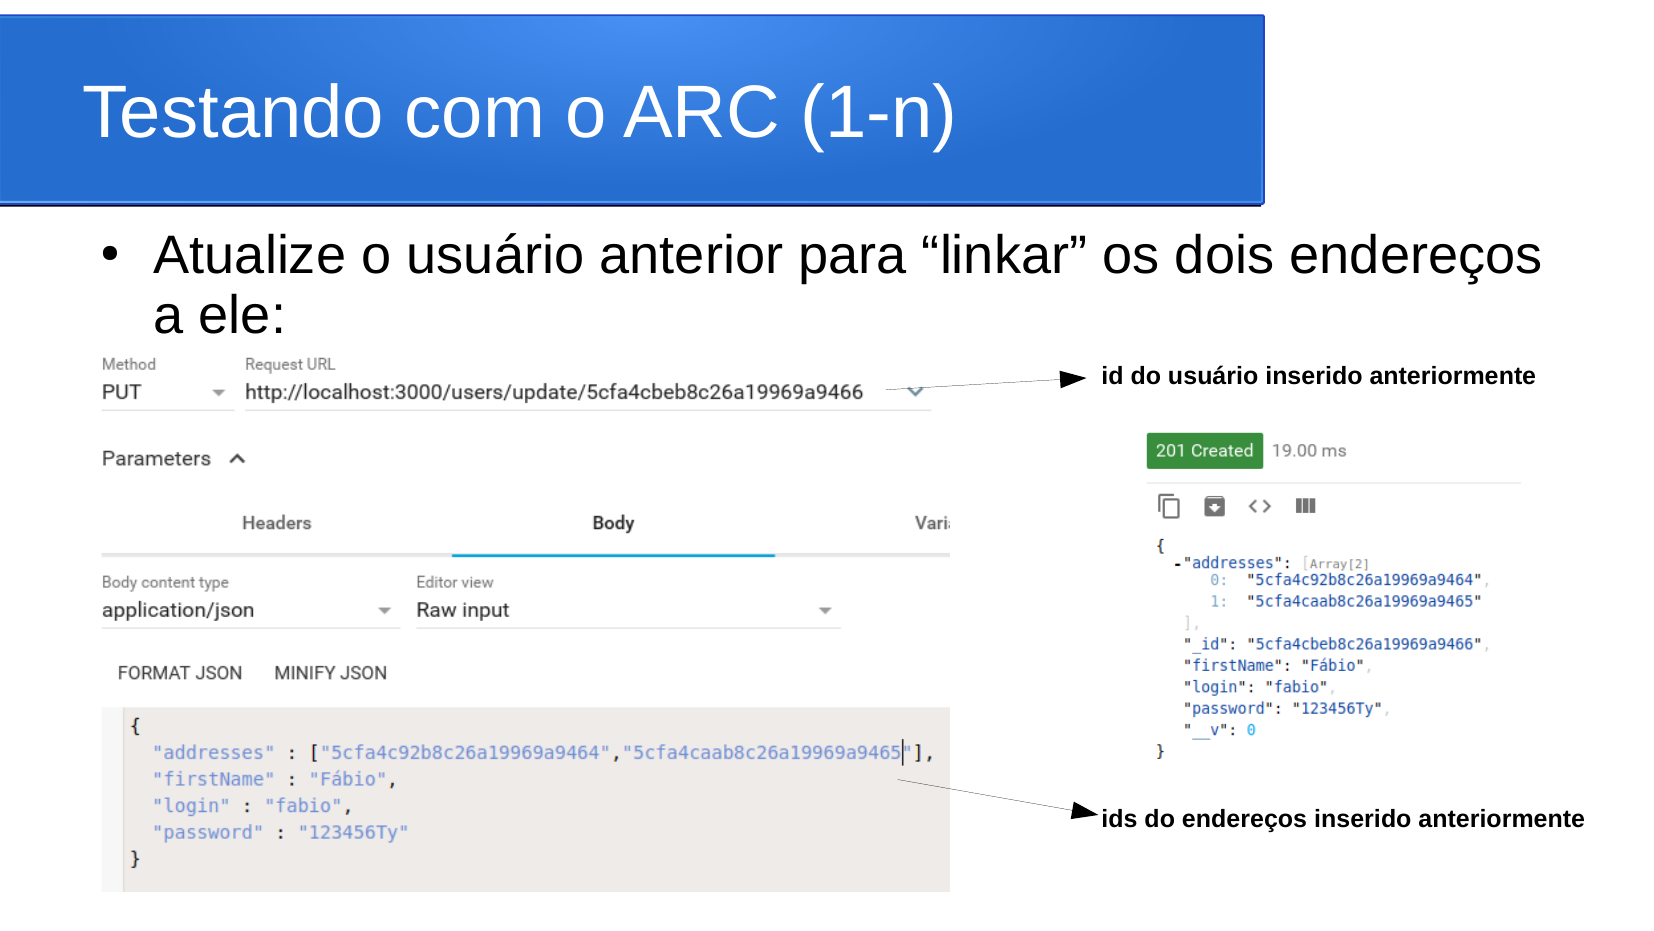

# Testando com o ARC (1-n)
Atualize o usuário anterior para “linkar” os dois endereços a ele:
id do usuário inserido anteriormente
ids do endereços inserido anteriormente